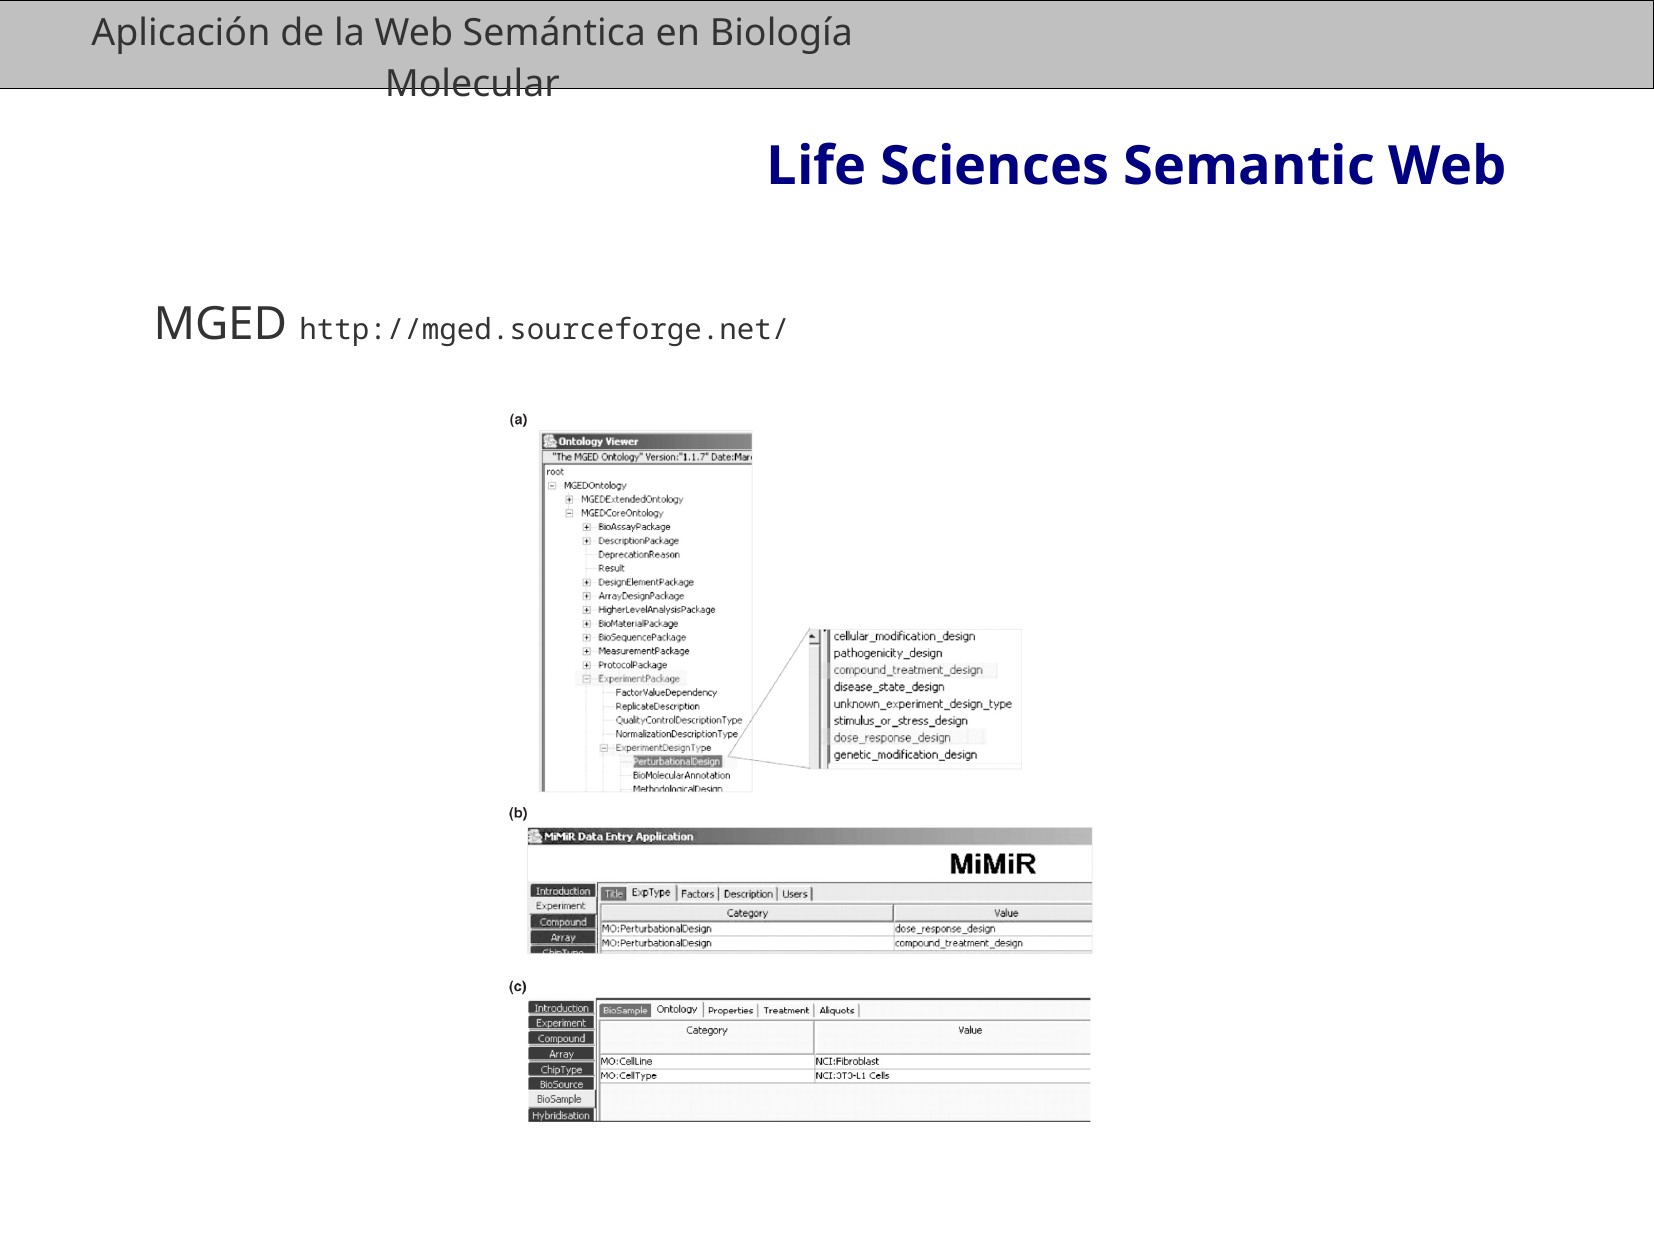

Aplicación de la Web Semántica en Biología Molecular
Life Sciences Semantic Web
# MGED http://mged.sourceforge.net/